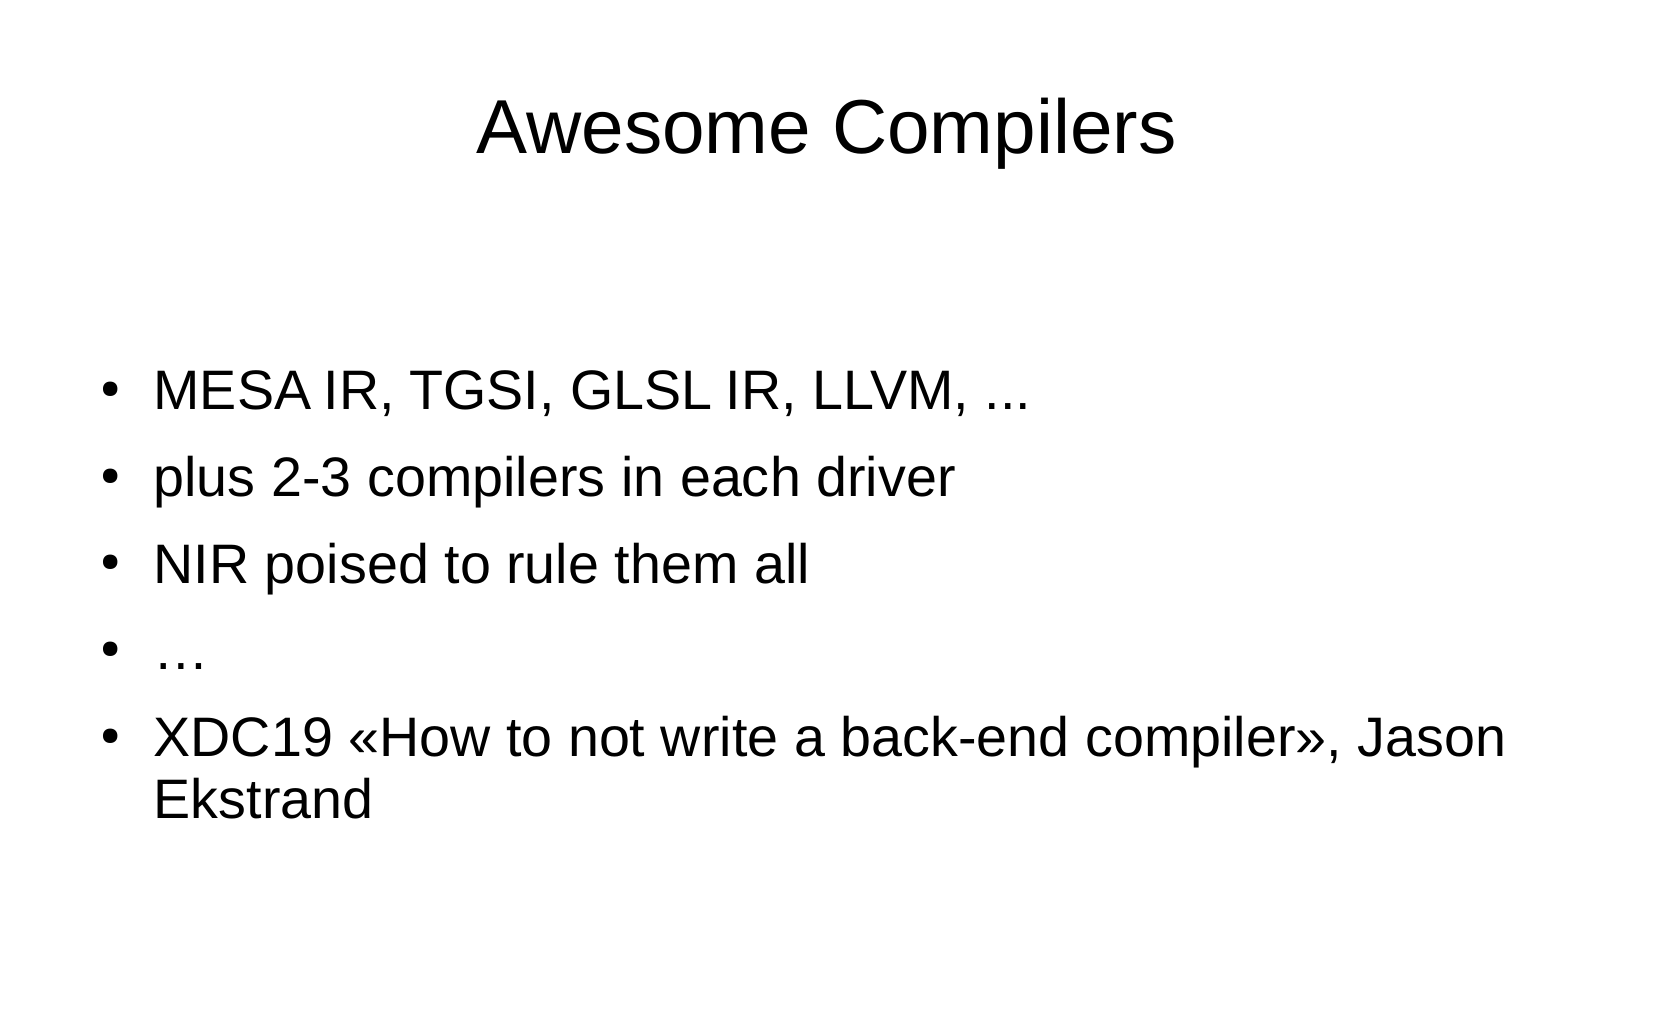

# Awesome Compilers
MESA IR, TGSI, GLSL IR, LLVM, ...
plus 2-3 compilers in each driver
NIR poised to rule them all
…
XDC19 «How to not write a back-end compiler», Jason Ekstrand